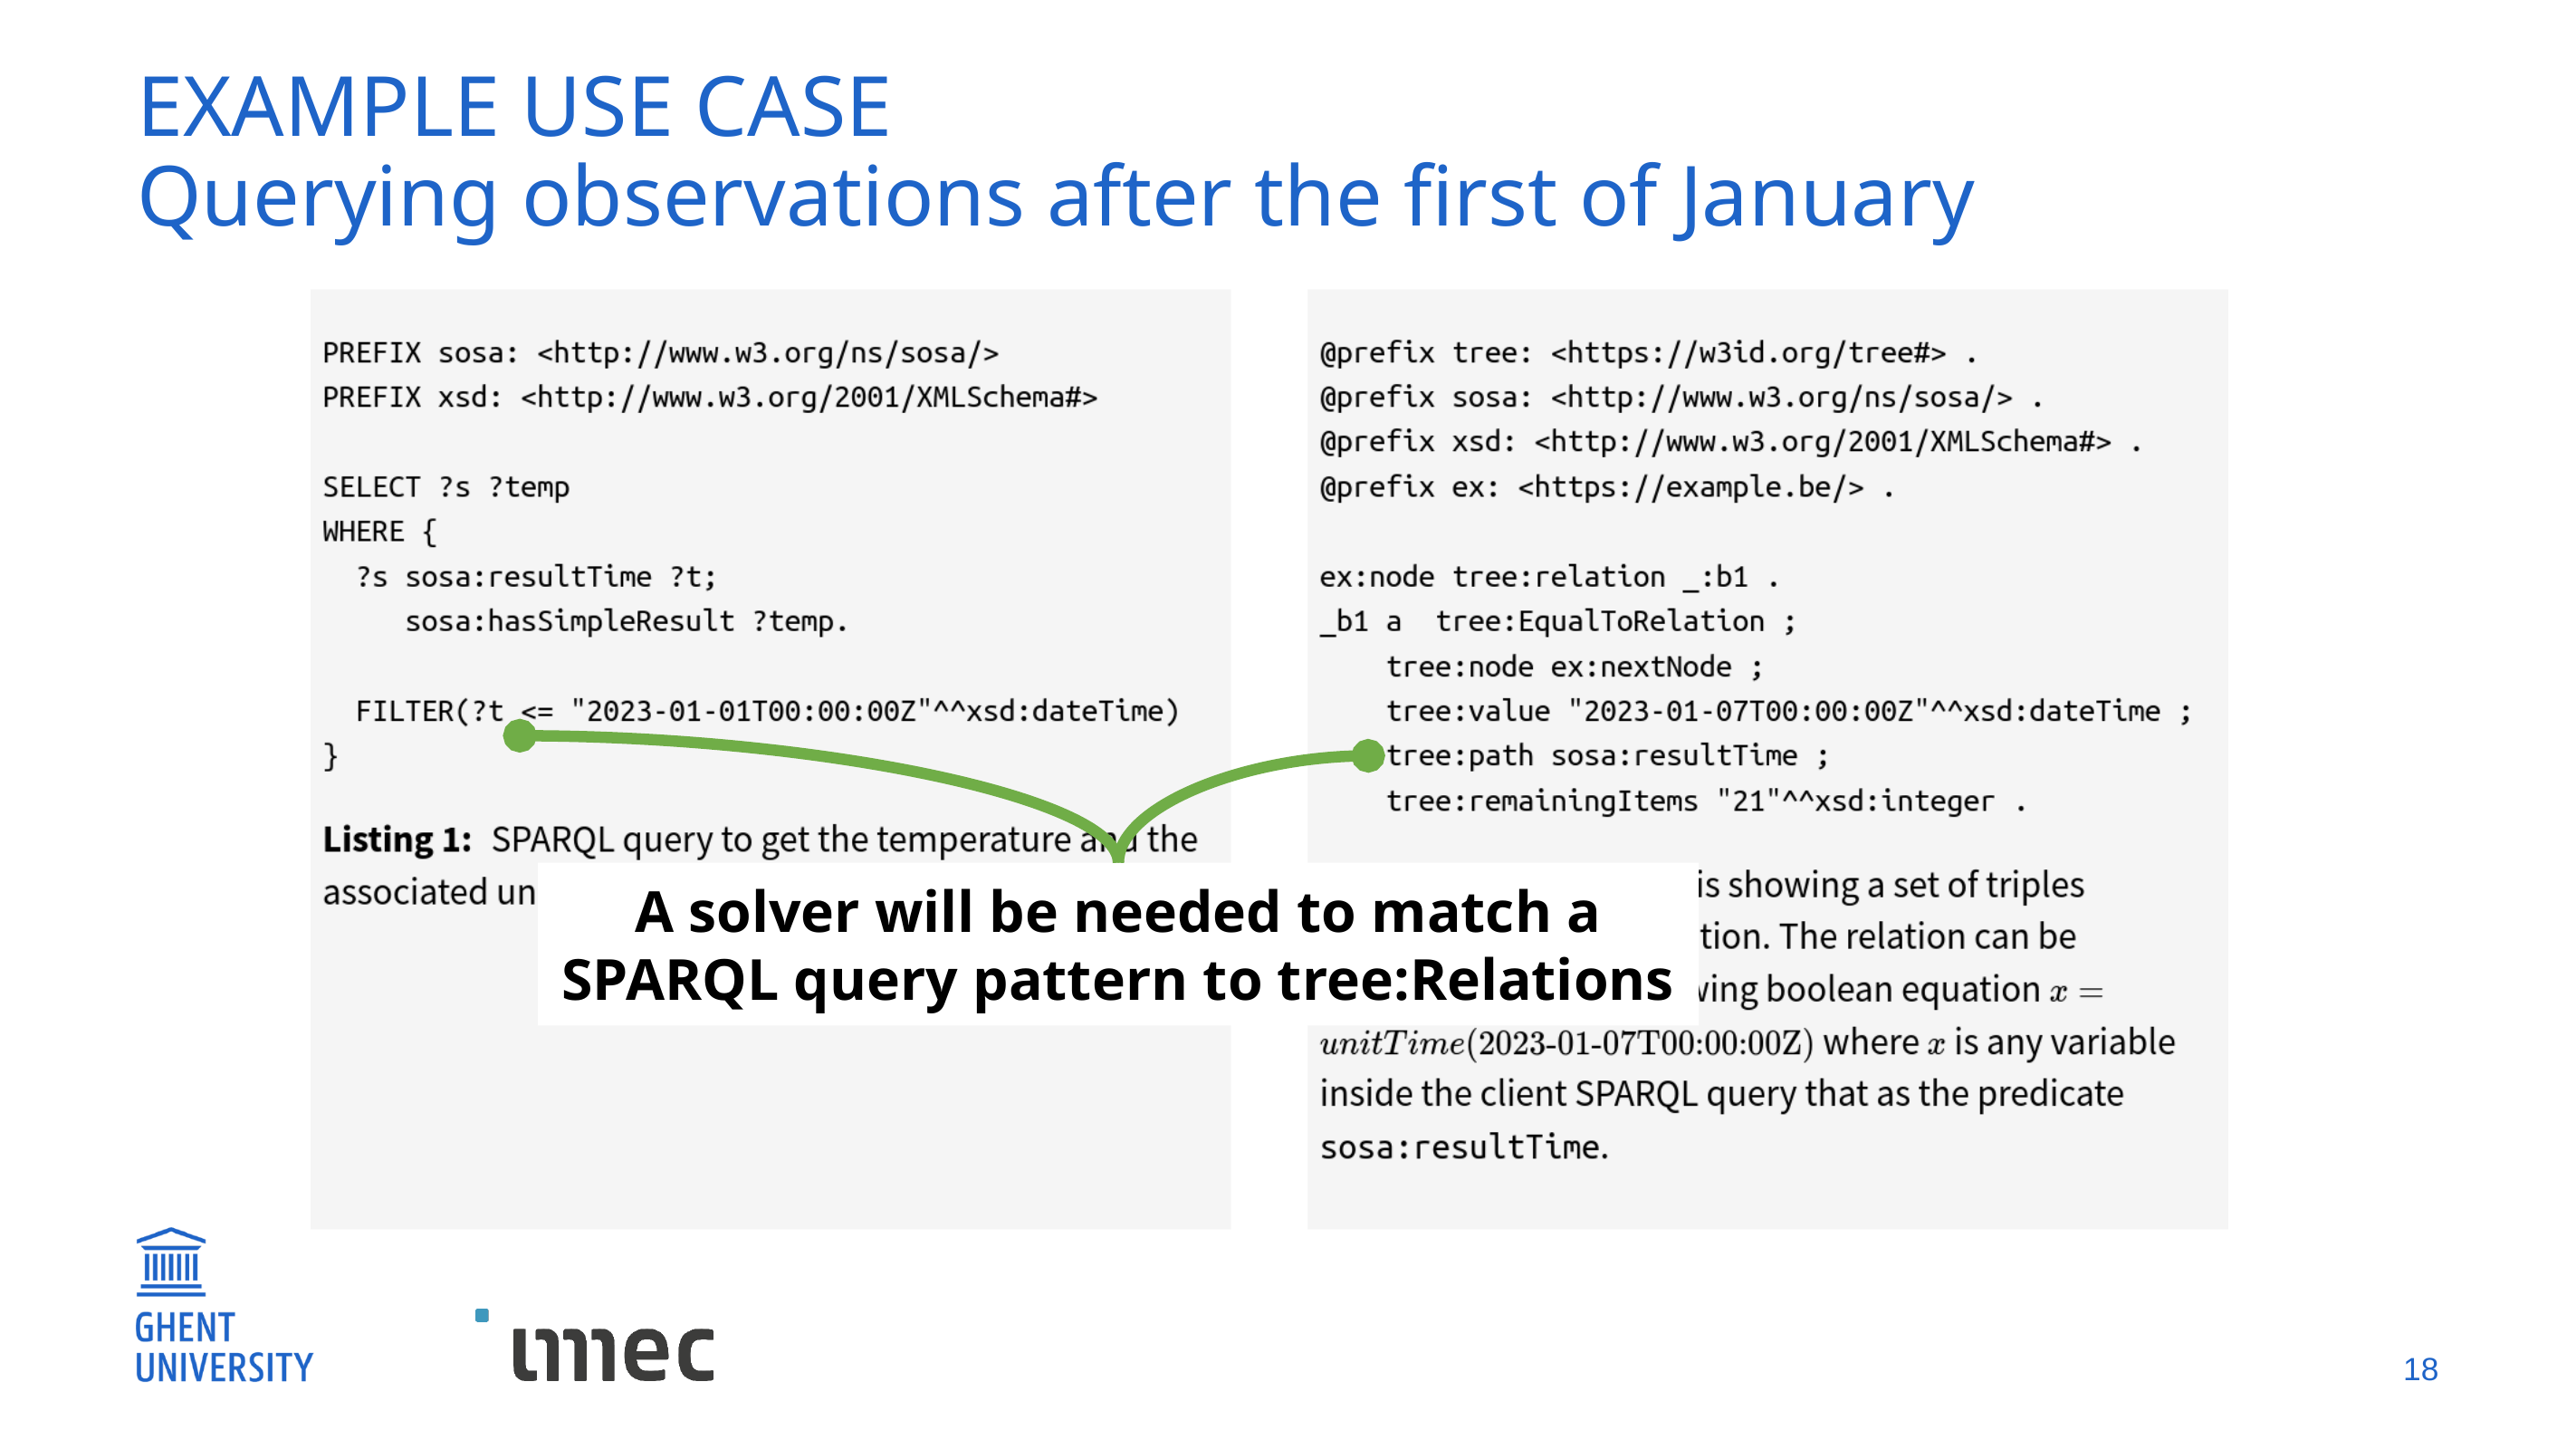

# EXAMPLE USE CASE Querying observations after the first of January
A solver will be needed to match a SPARQL query pattern to tree:Relations